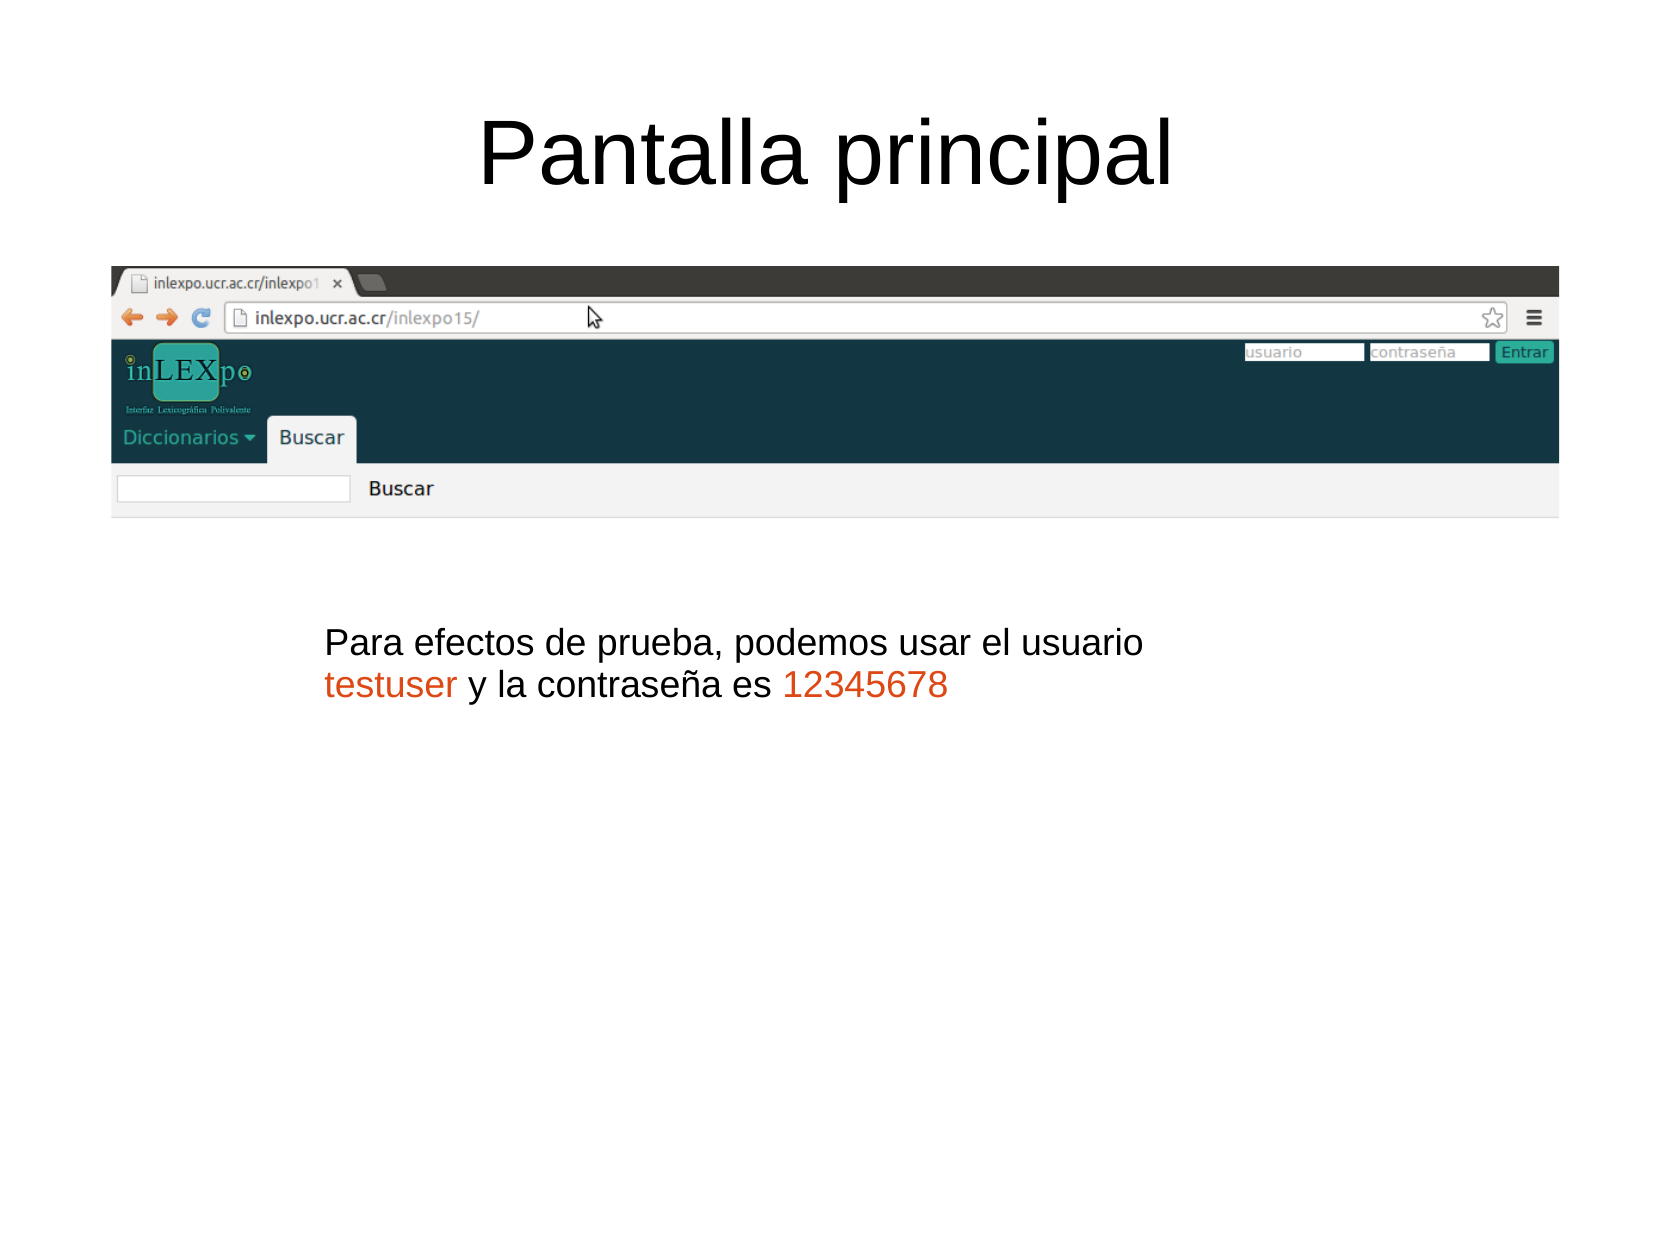

# Pantalla principal
Para efectos de prueba, podemos usar el usuario
testuser y la contraseña es 12345678